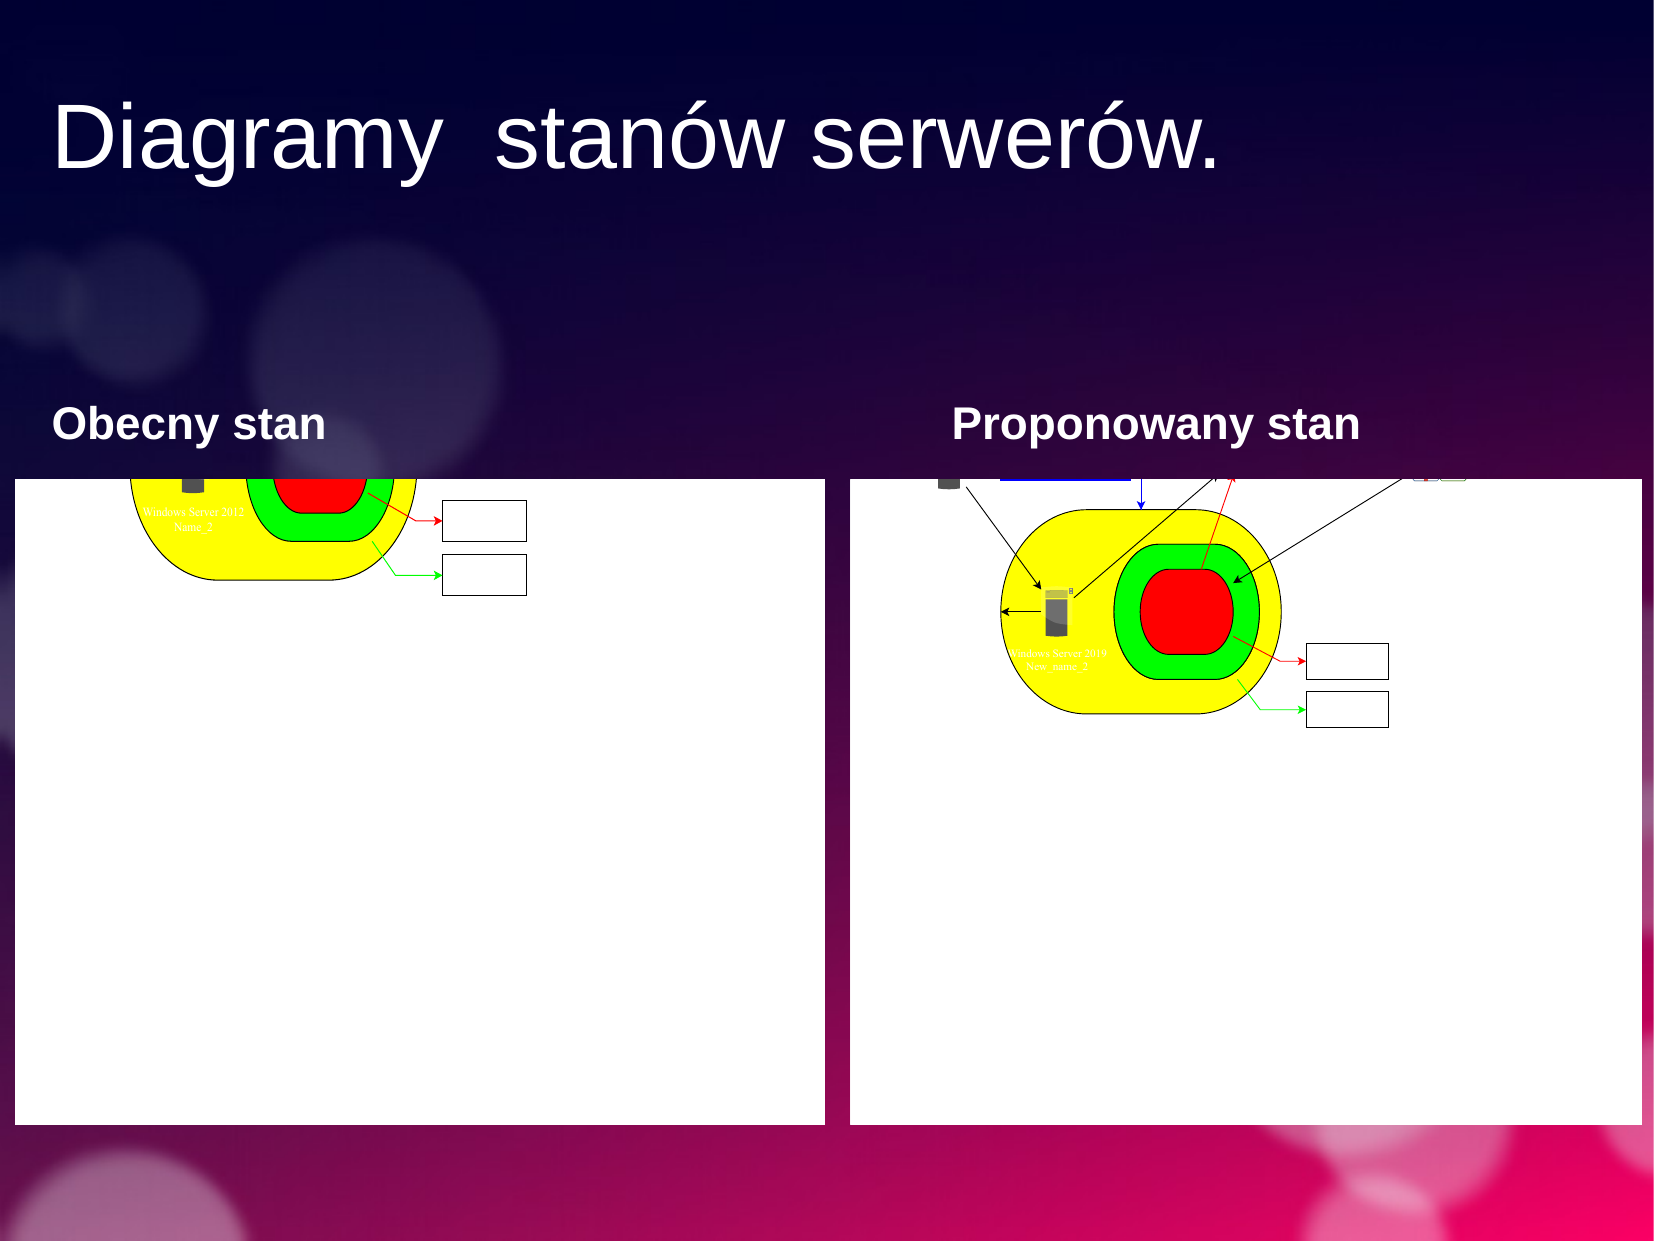

Diagramy stanów serwerów.
Obecny stan									Proponowany stan
#